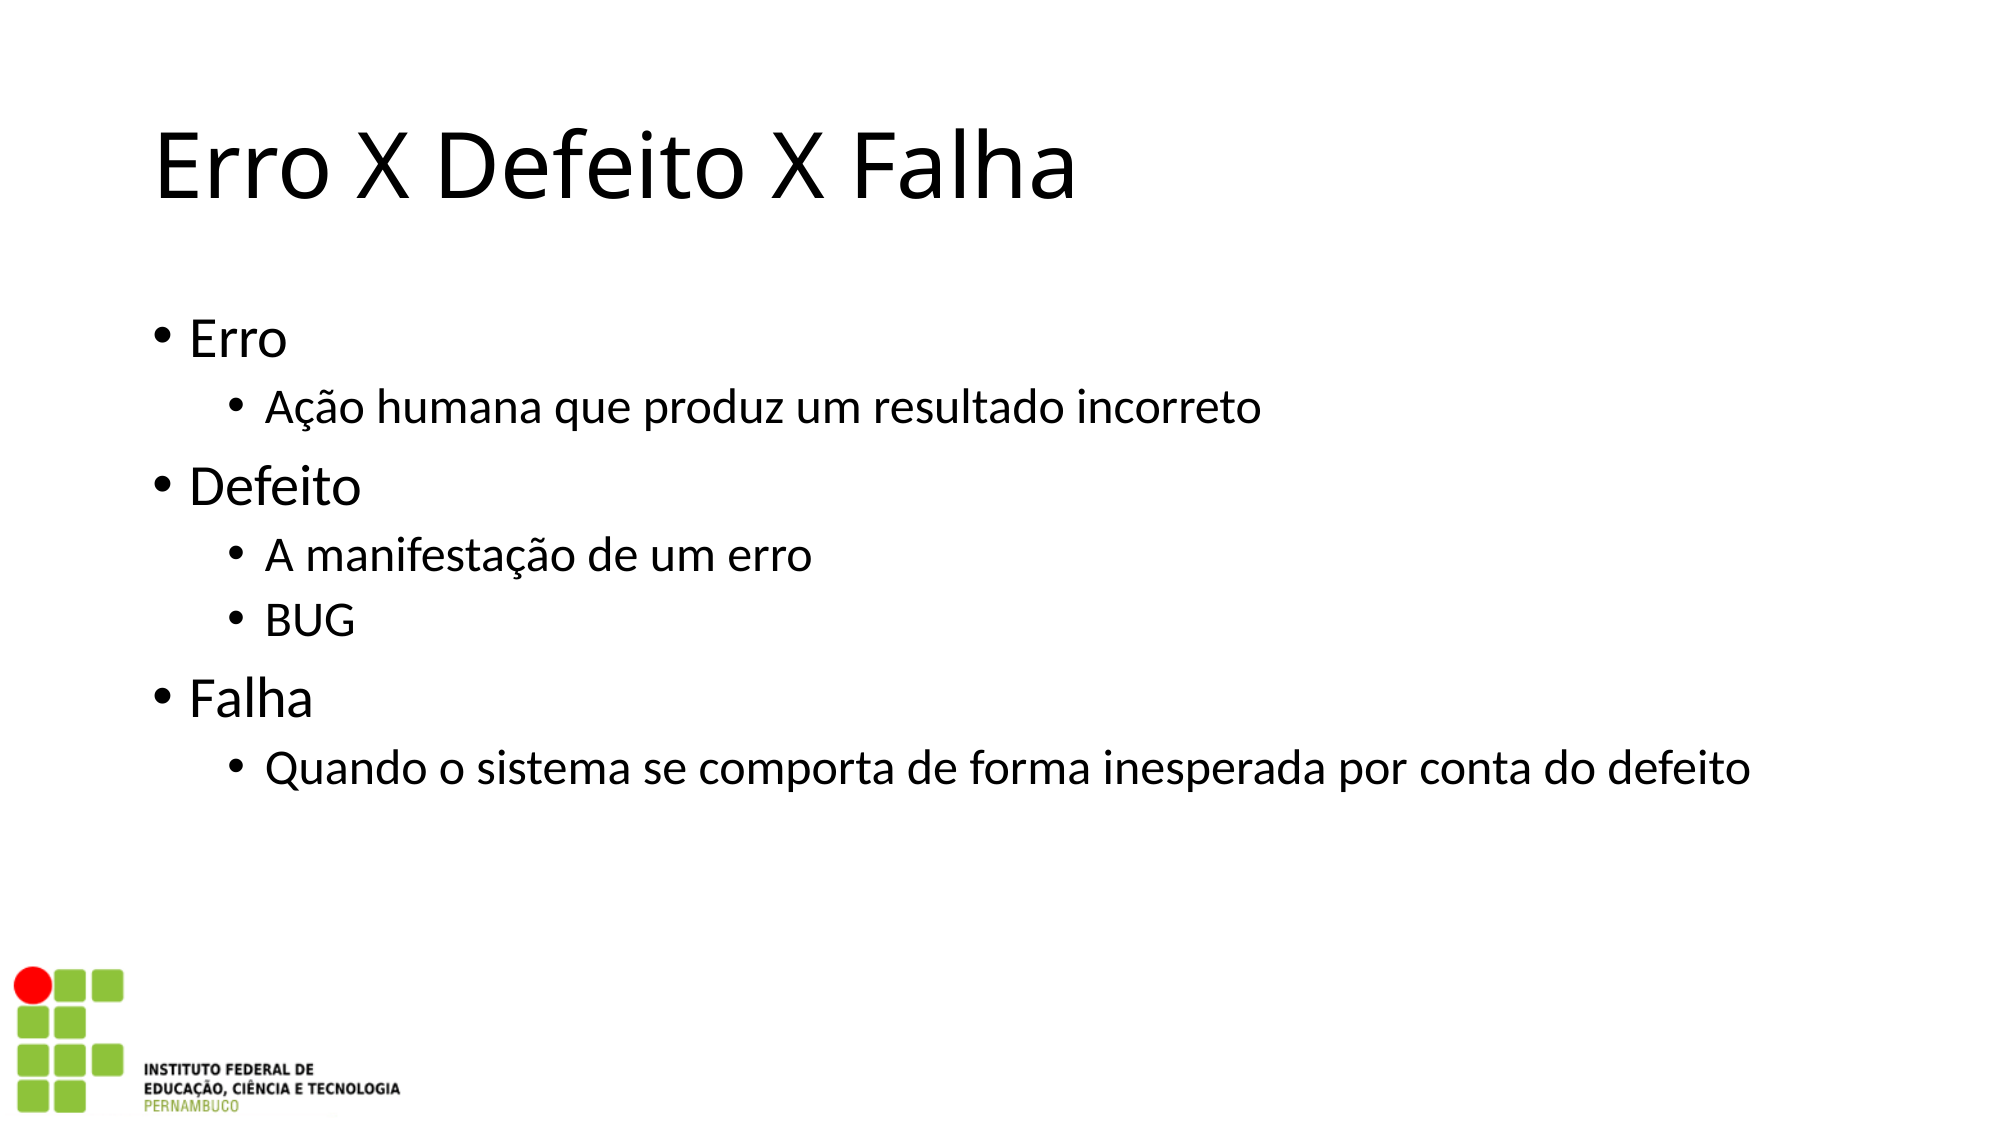

# Erro X Defeito X Falha
Erro
Ação humana que produz um resultado incorreto
Defeito
A manifestação de um erro
BUG
Falha
Quando o sistema se comporta de forma inesperada por conta do defeito